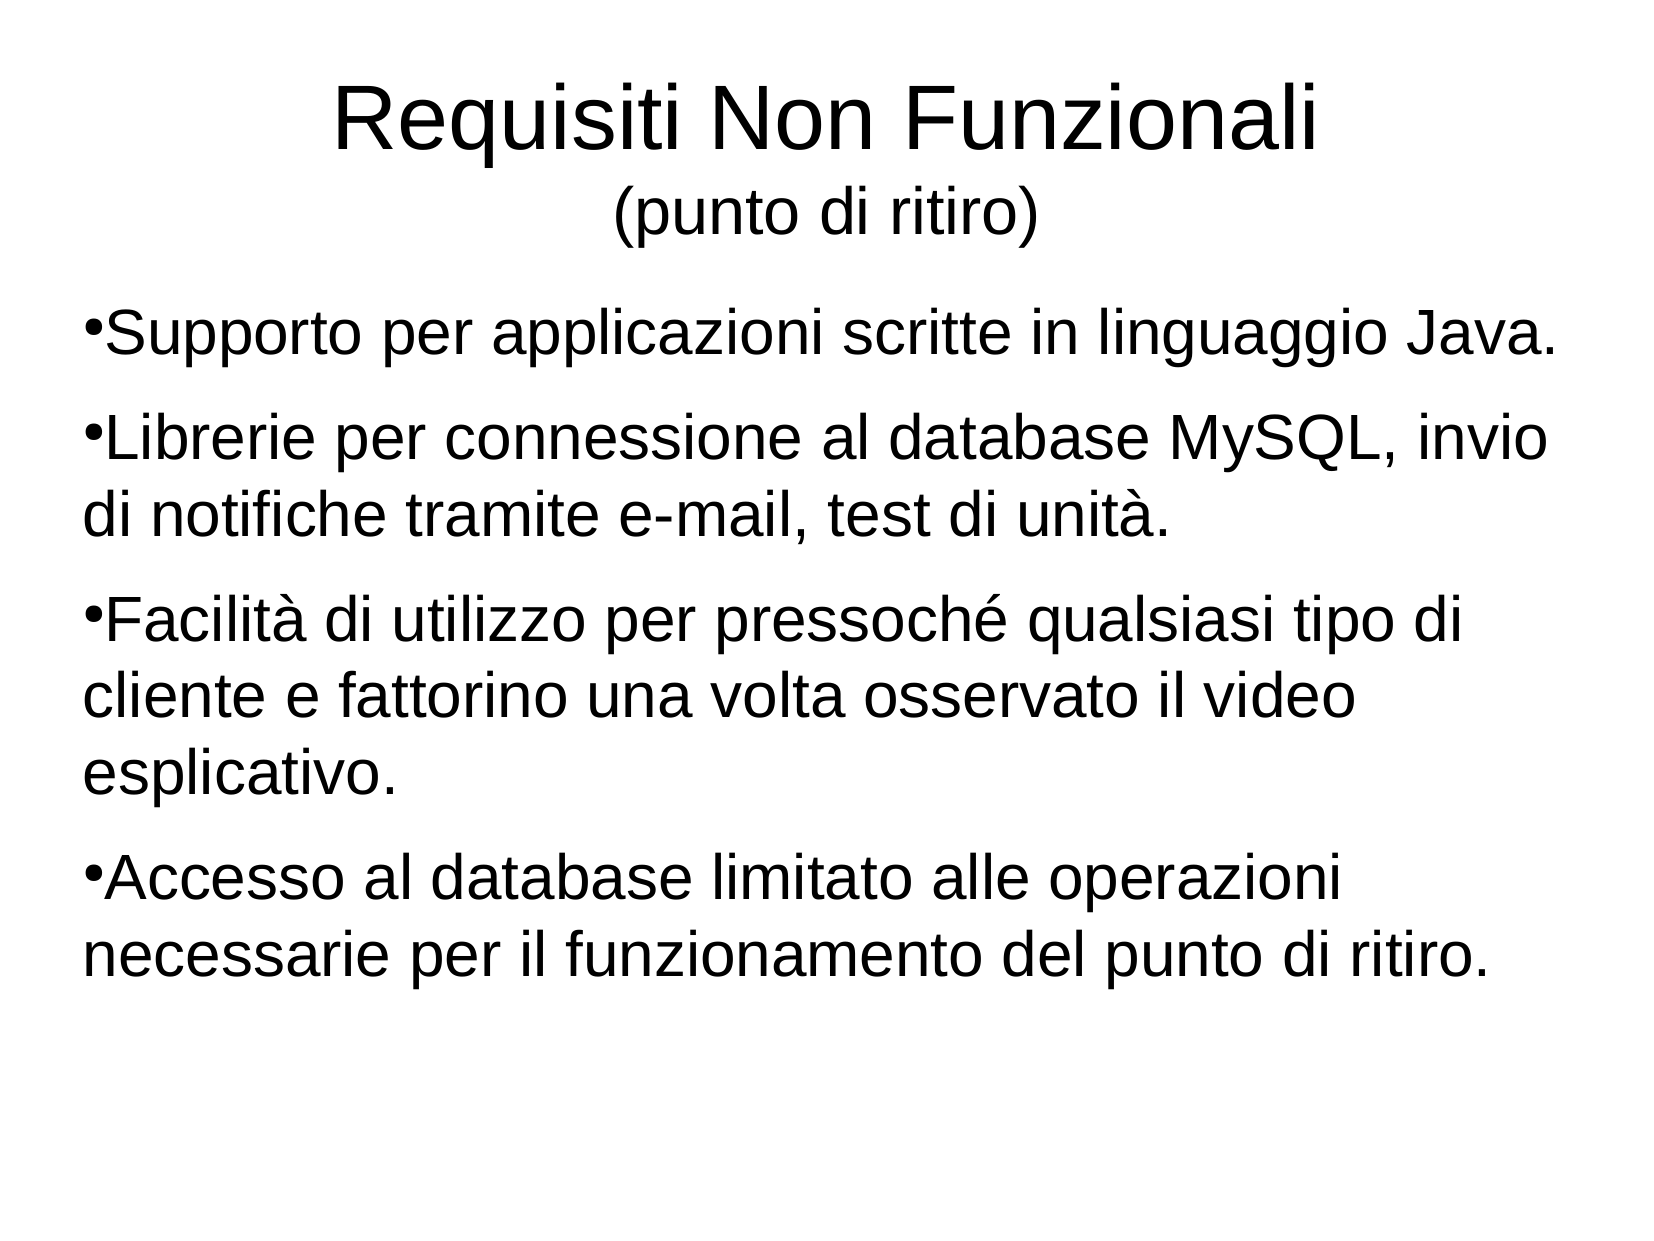

# Requisiti Non Funzionali (punto di ritiro)
Supporto per applicazioni scritte in linguaggio Java.
Librerie per connessione al database MySQL, invio di notifiche tramite e-mail, test di unità.
Facilità di utilizzo per pressoché qualsiasi tipo di cliente e fattorino una volta osservato il video esplicativo.
Accesso al database limitato alle operazioni necessarie per il funzionamento del punto di ritiro.